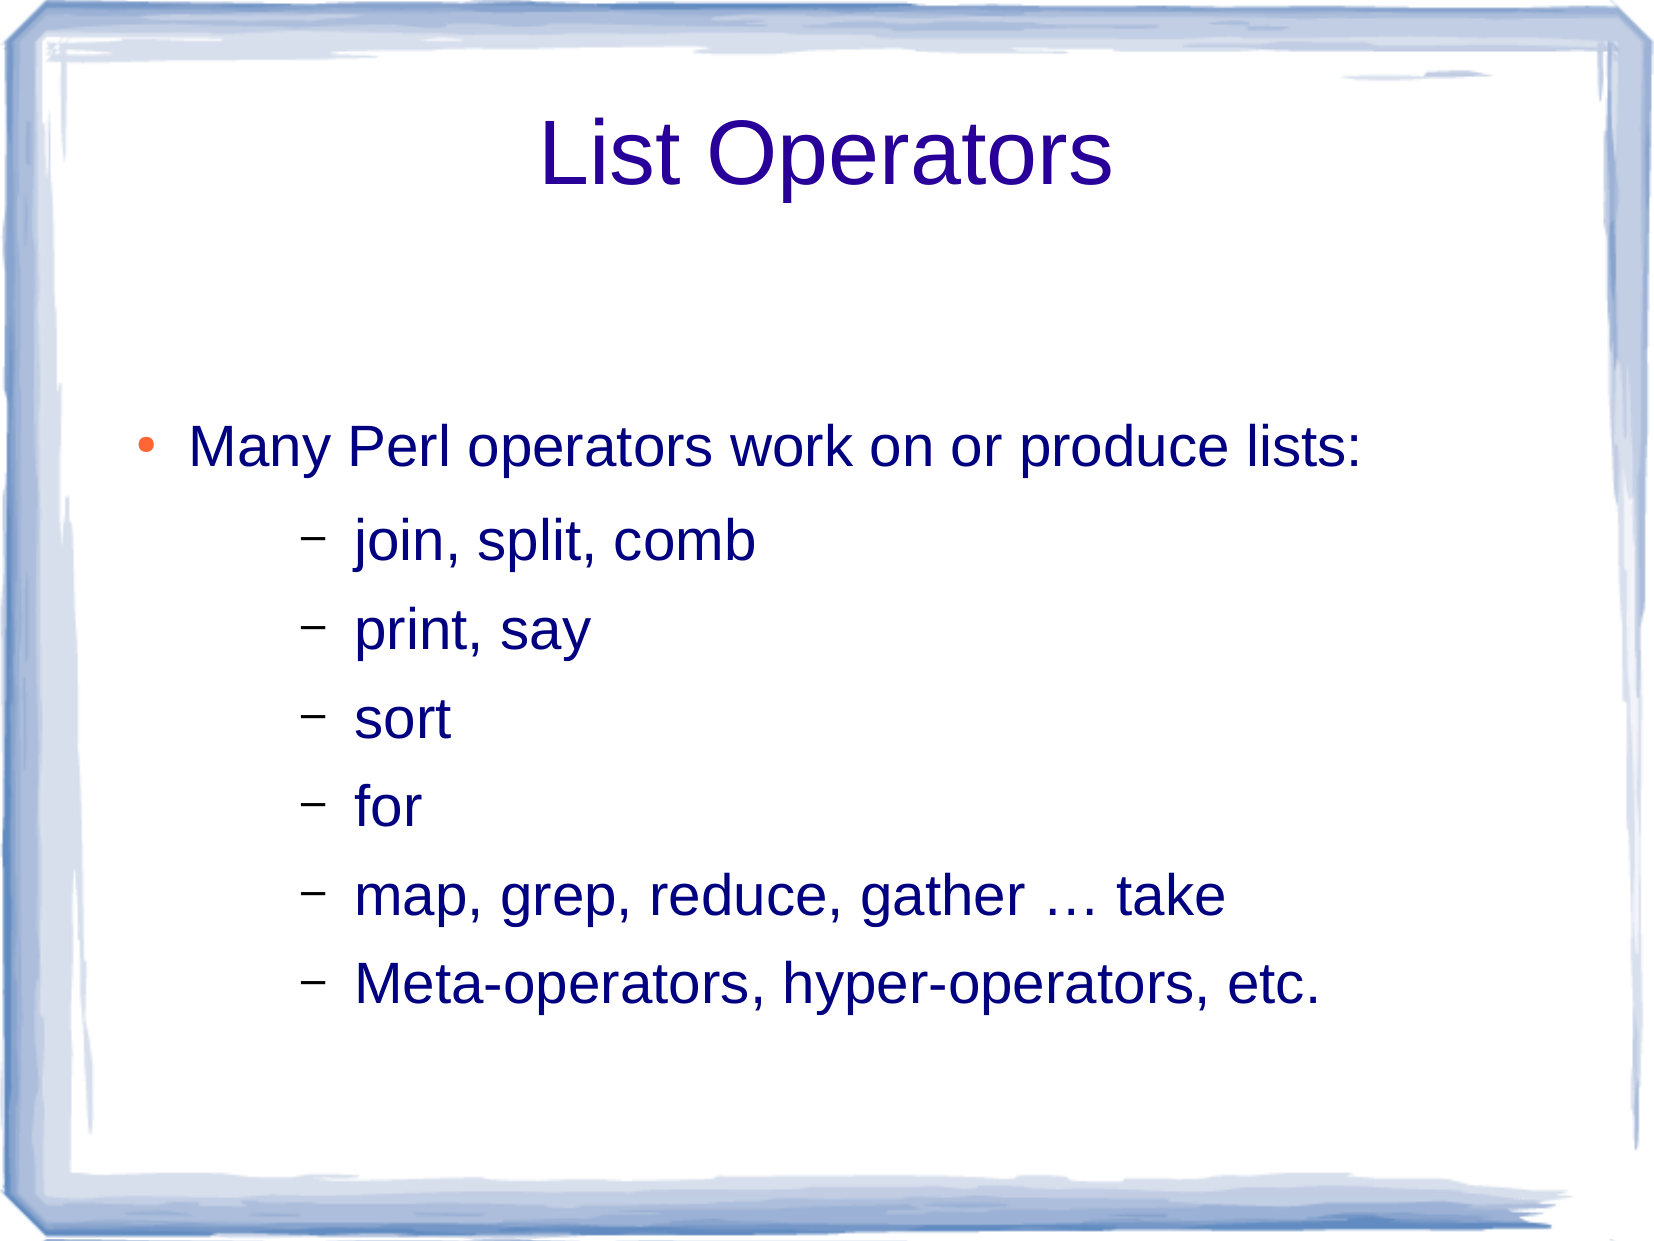

# List Operators
Many Perl operators work on or produce lists:
join, split, comb
print, say
sort
for
map, grep, reduce, gather … take
Meta-operators, hyper-operators, etc.